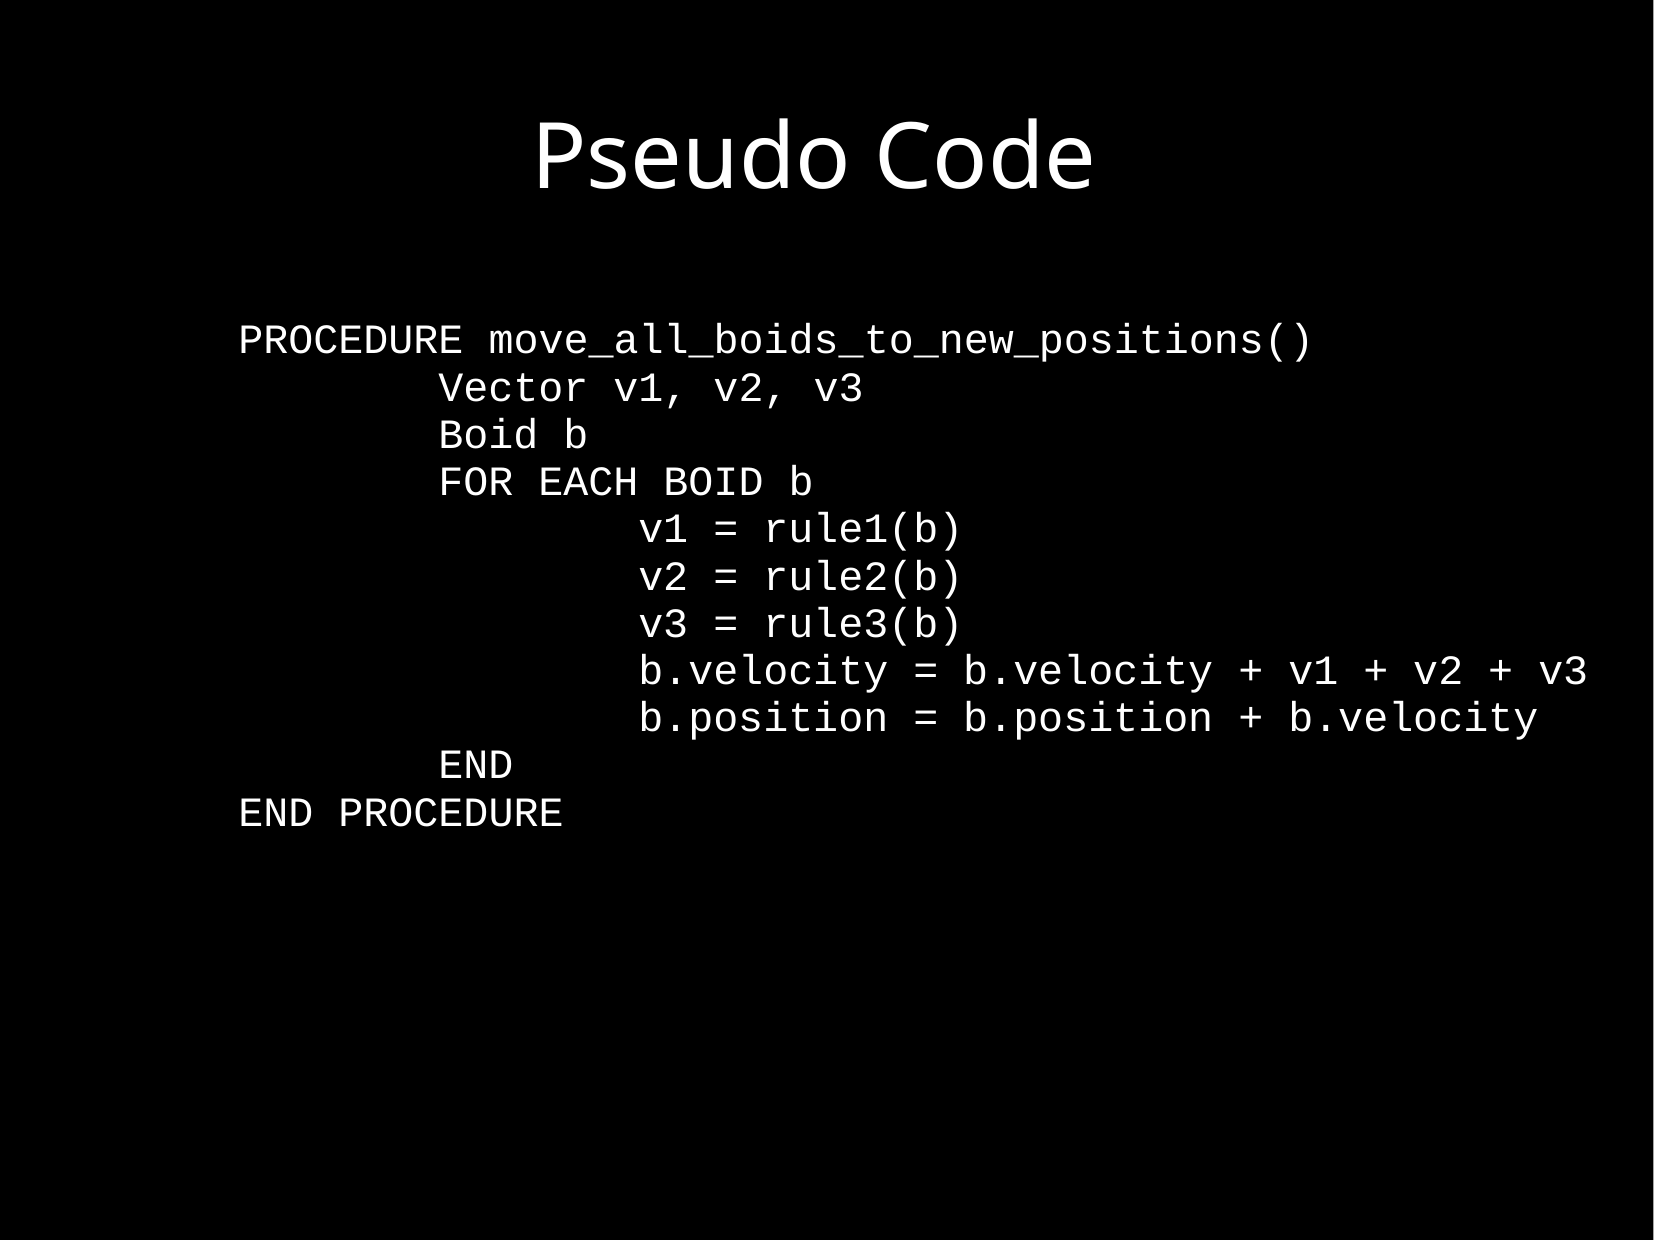

# Pseudo Code
 PROCEDURE move_all_boids_to_new_positions()
 Vector v1, v2, v3
 Boid b
 FOR EACH BOID b
 v1 = rule1(b)
 v2 = rule2(b)
 v3 = rule3(b)
 b.velocity = b.velocity + v1 + v2 + v3
 b.position = b.position + b.velocity
 END
 END PROCEDURE